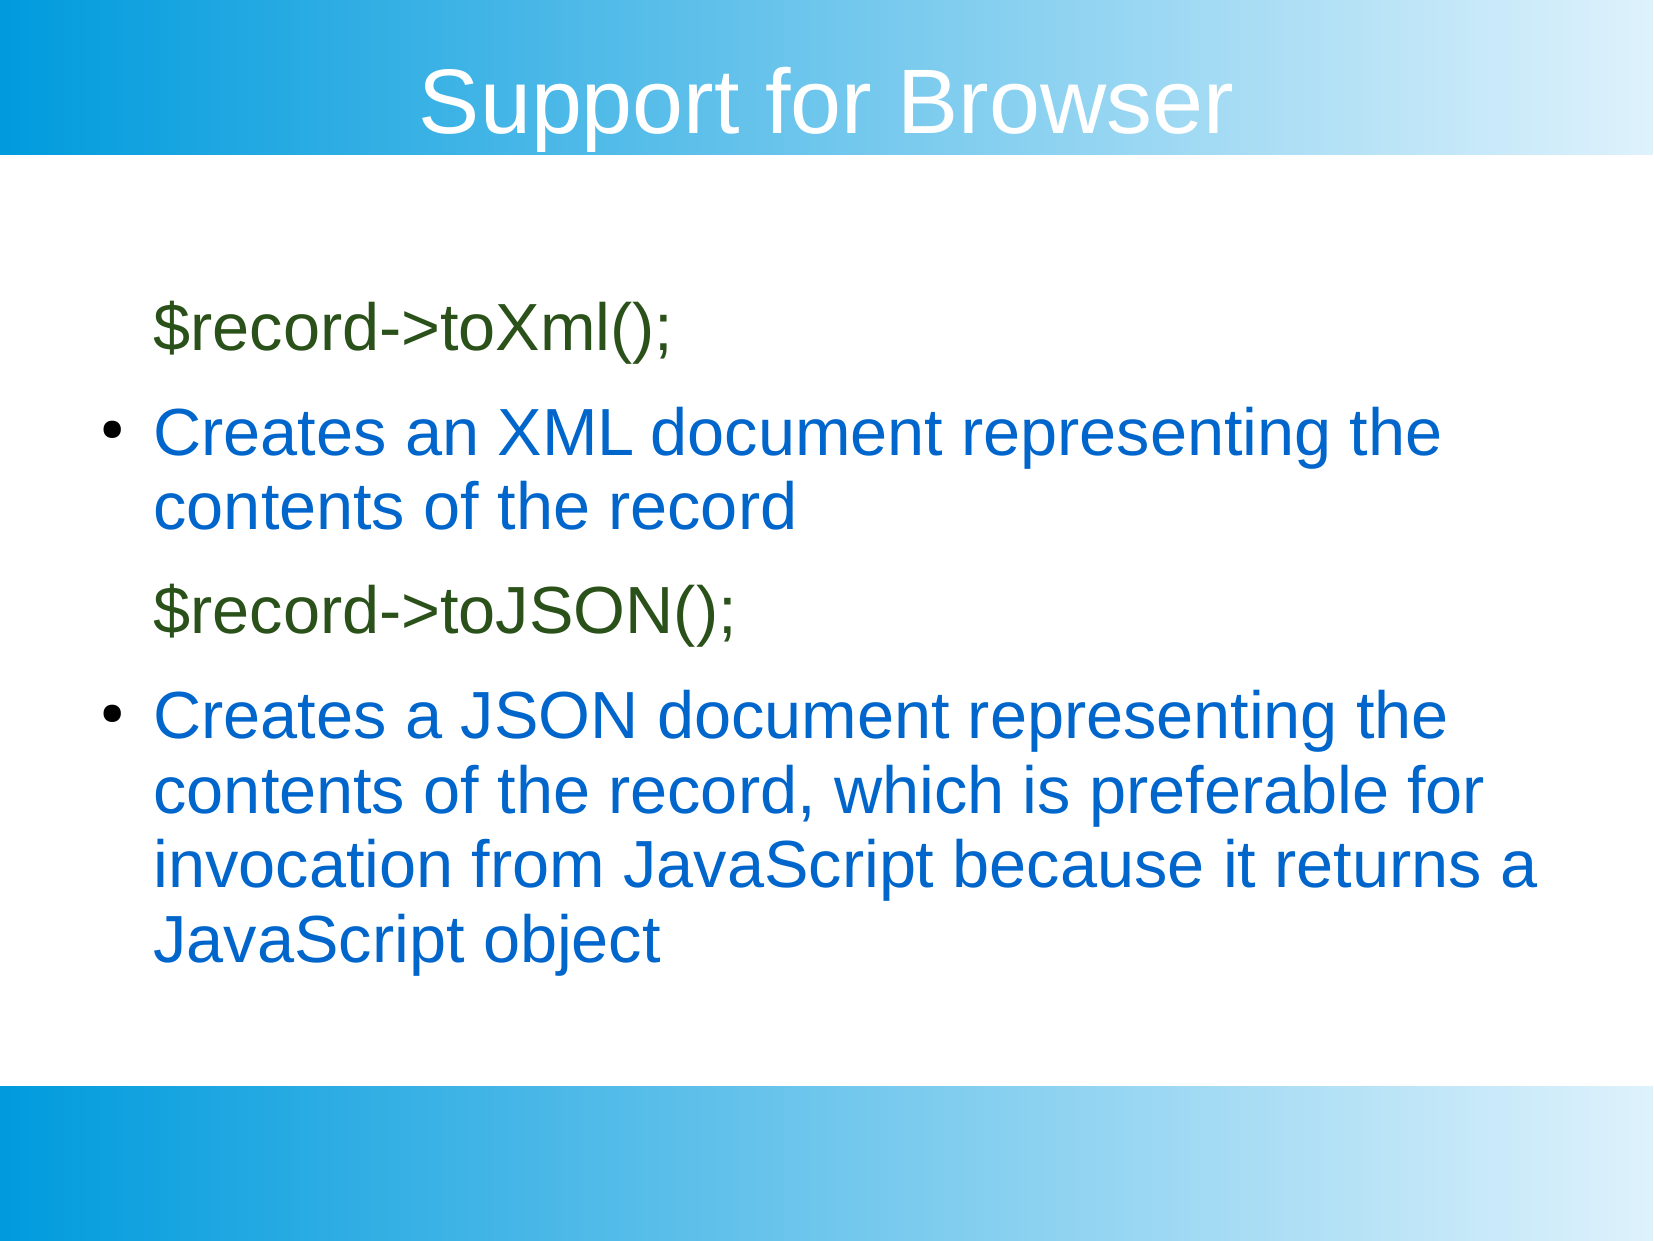

# Support for Browser
$record->toXml();
Creates an XML document representing the contents of the record
$record->toJSON();
Creates a JSON document representing the contents of the record, which is preferable for invocation from JavaScript because it returns a JavaScript object